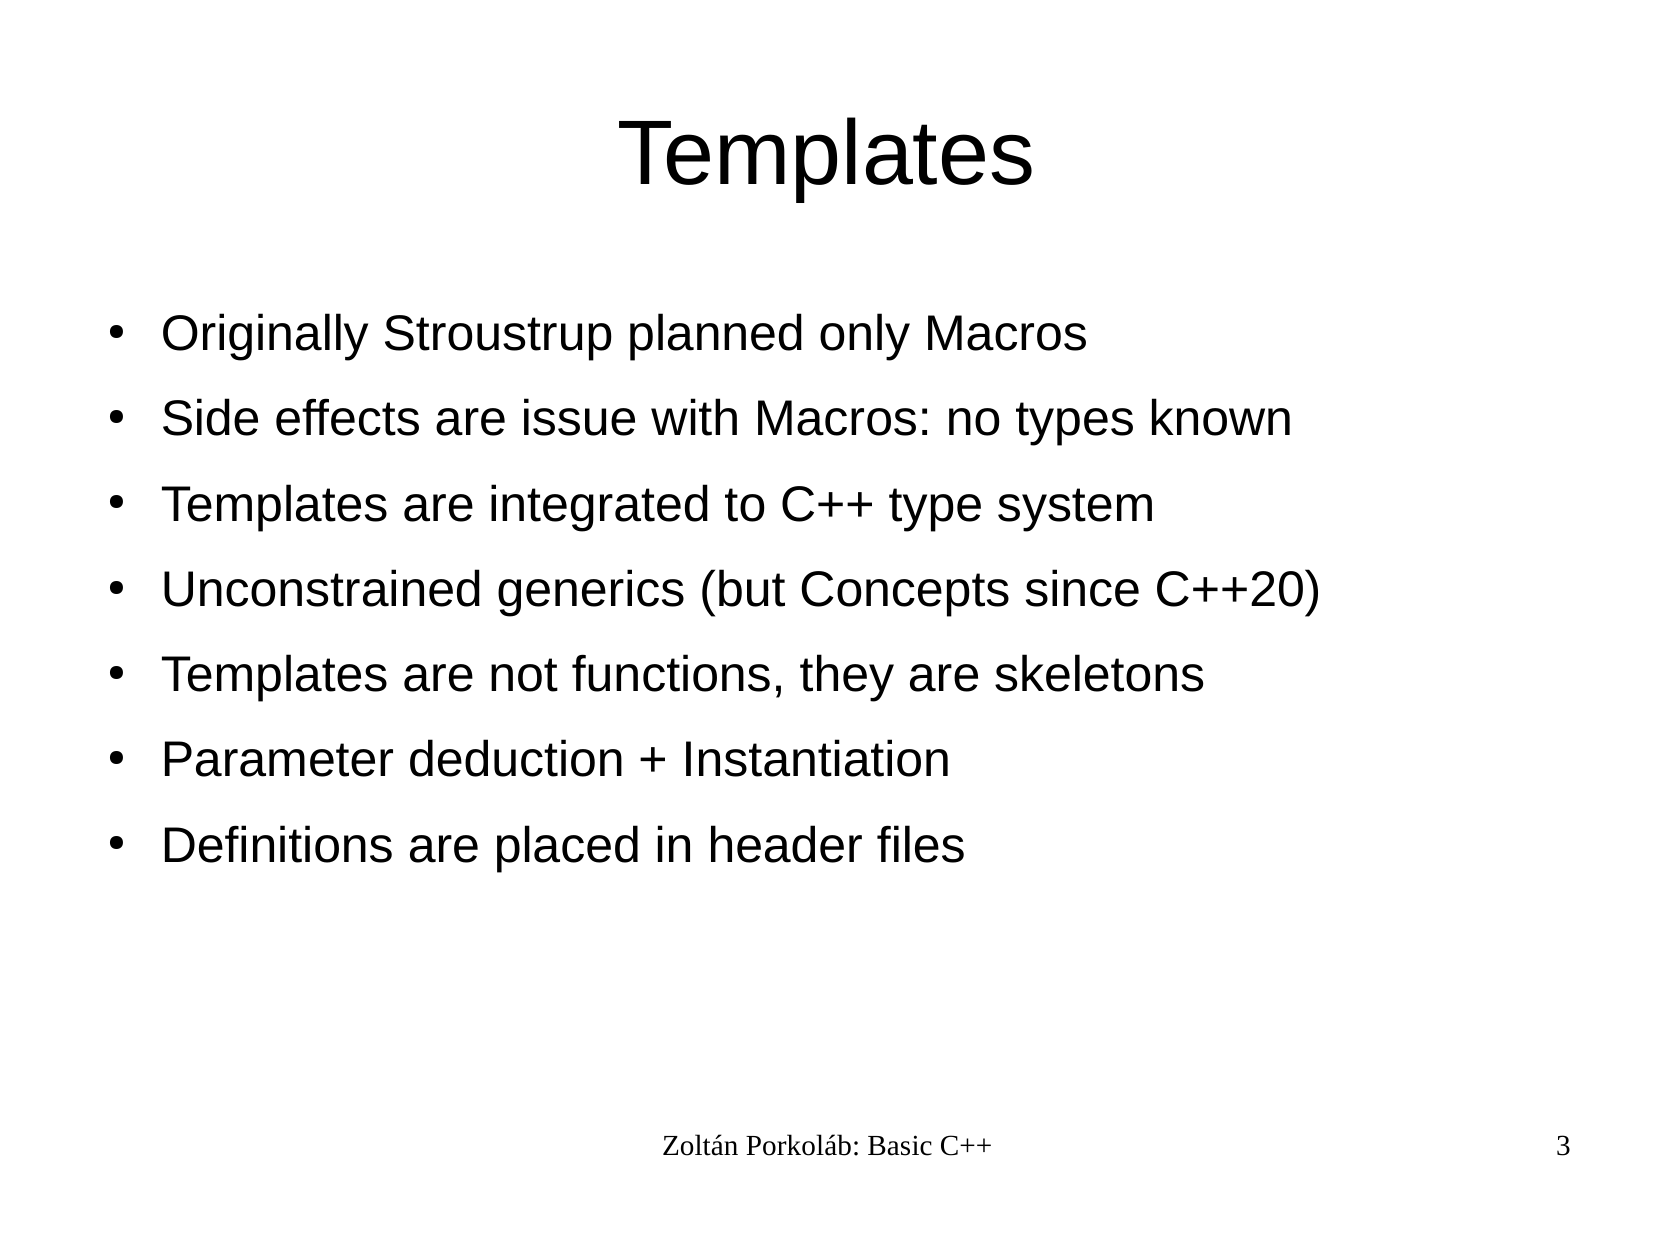

# Templates
Originally Stroustrup planned only Macros
Side effects are issue with Macros: no types known
Templates are integrated to C++ type system
Unconstrained generics (but Concepts since C++20)
Templates are not functions, they are skeletons
Parameter deduction + Instantiation
Definitions are placed in header files
Zoltán Porkoláb: Basic C++
3